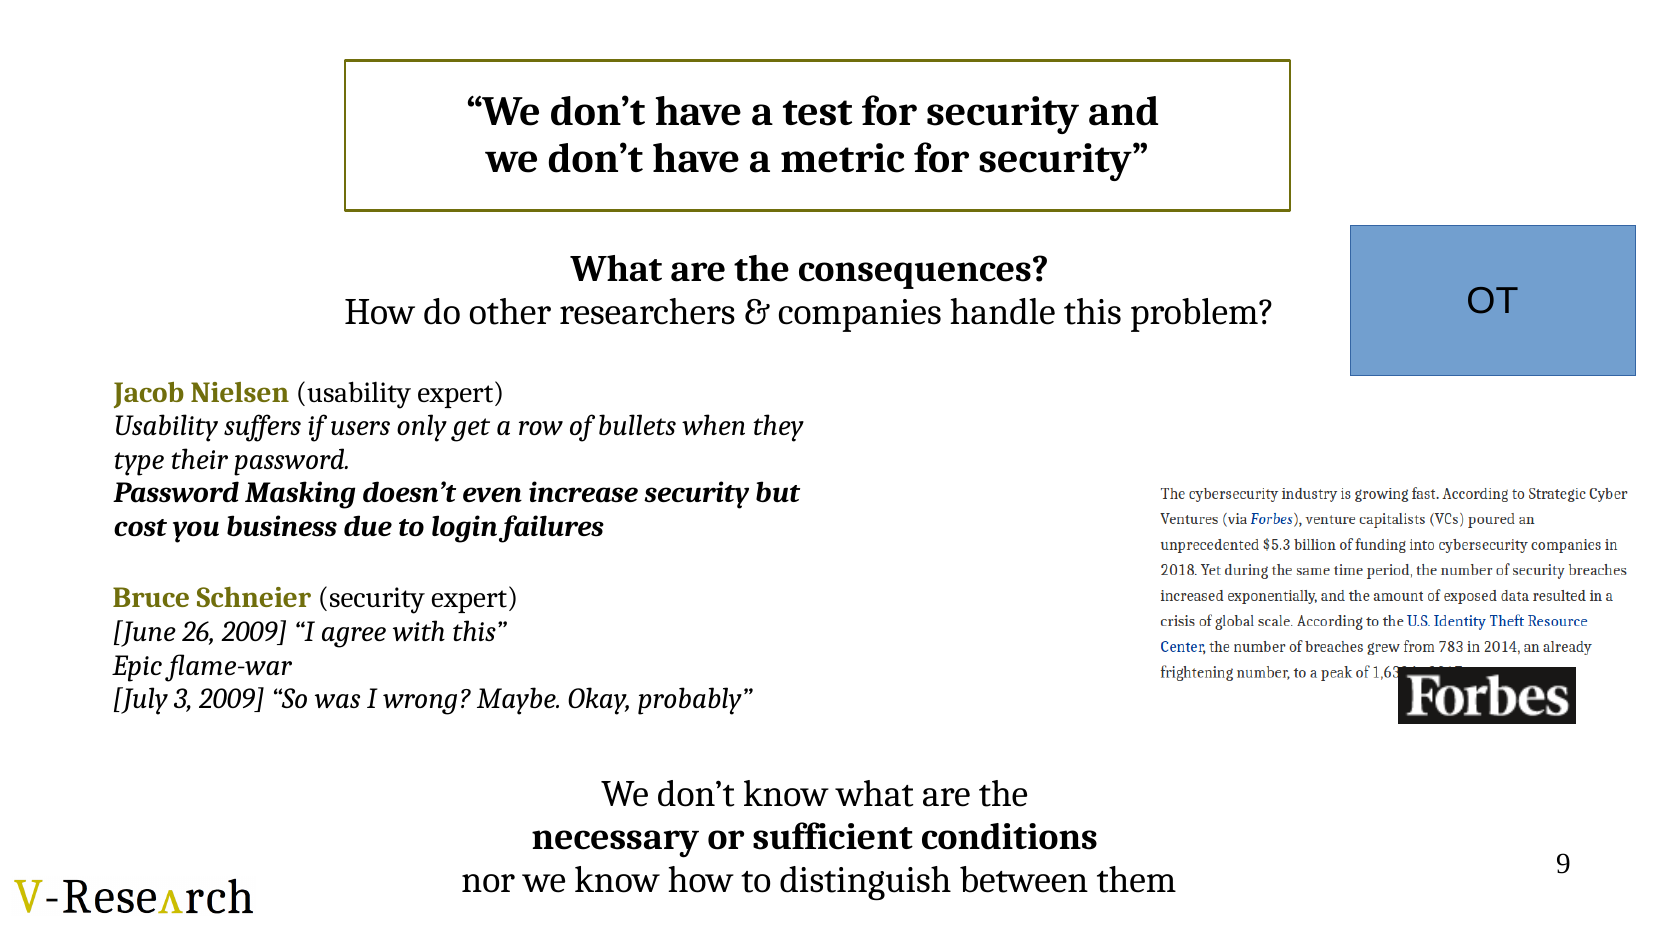

“We don’t have a test for security and
we don’t have a metric for security”
OT
What are the consequences?
How do other researchers & companies handle this problem?
Jacob Nielsen (usability expert)
Usability suffers if users only get a row of bullets when they type their password.
Password Masking doesn’t even increase security but cost you business due to login failures
Bruce Schneier (security expert)
[June 26, 2009] “I agree with this”
Epic flame-war
[July 3, 2009] “So was I wrong? Maybe. Okay, probably”
We don’t know what are the
necessary or sufficient conditions
nor we know how to distinguish between them
9